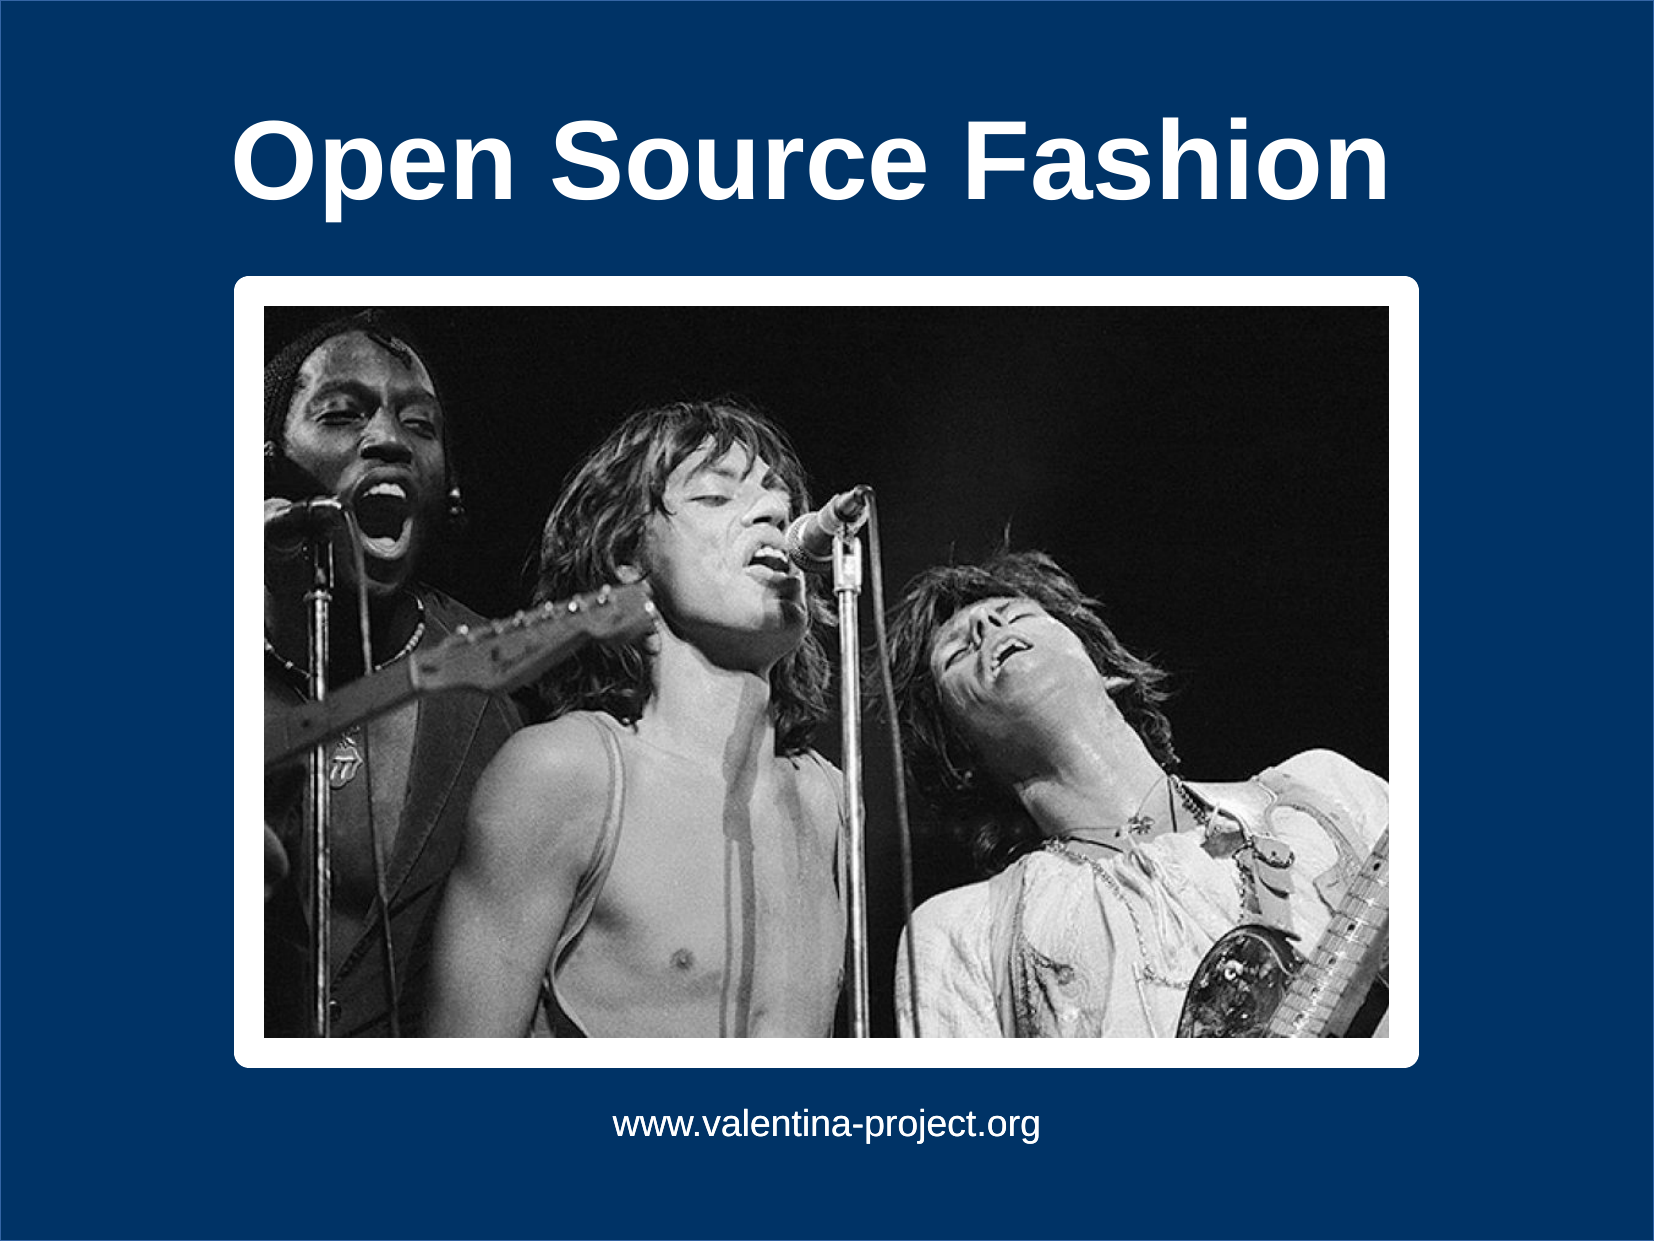

#
Open Source Fashion
“You can't always
get what you want
But if you try sometime
you just might find
You get what you need”
Keith Richards, Mick Jagger
Published by ABKCO Music, Inc.
www.valentina-project.org
www.valentina-project.org